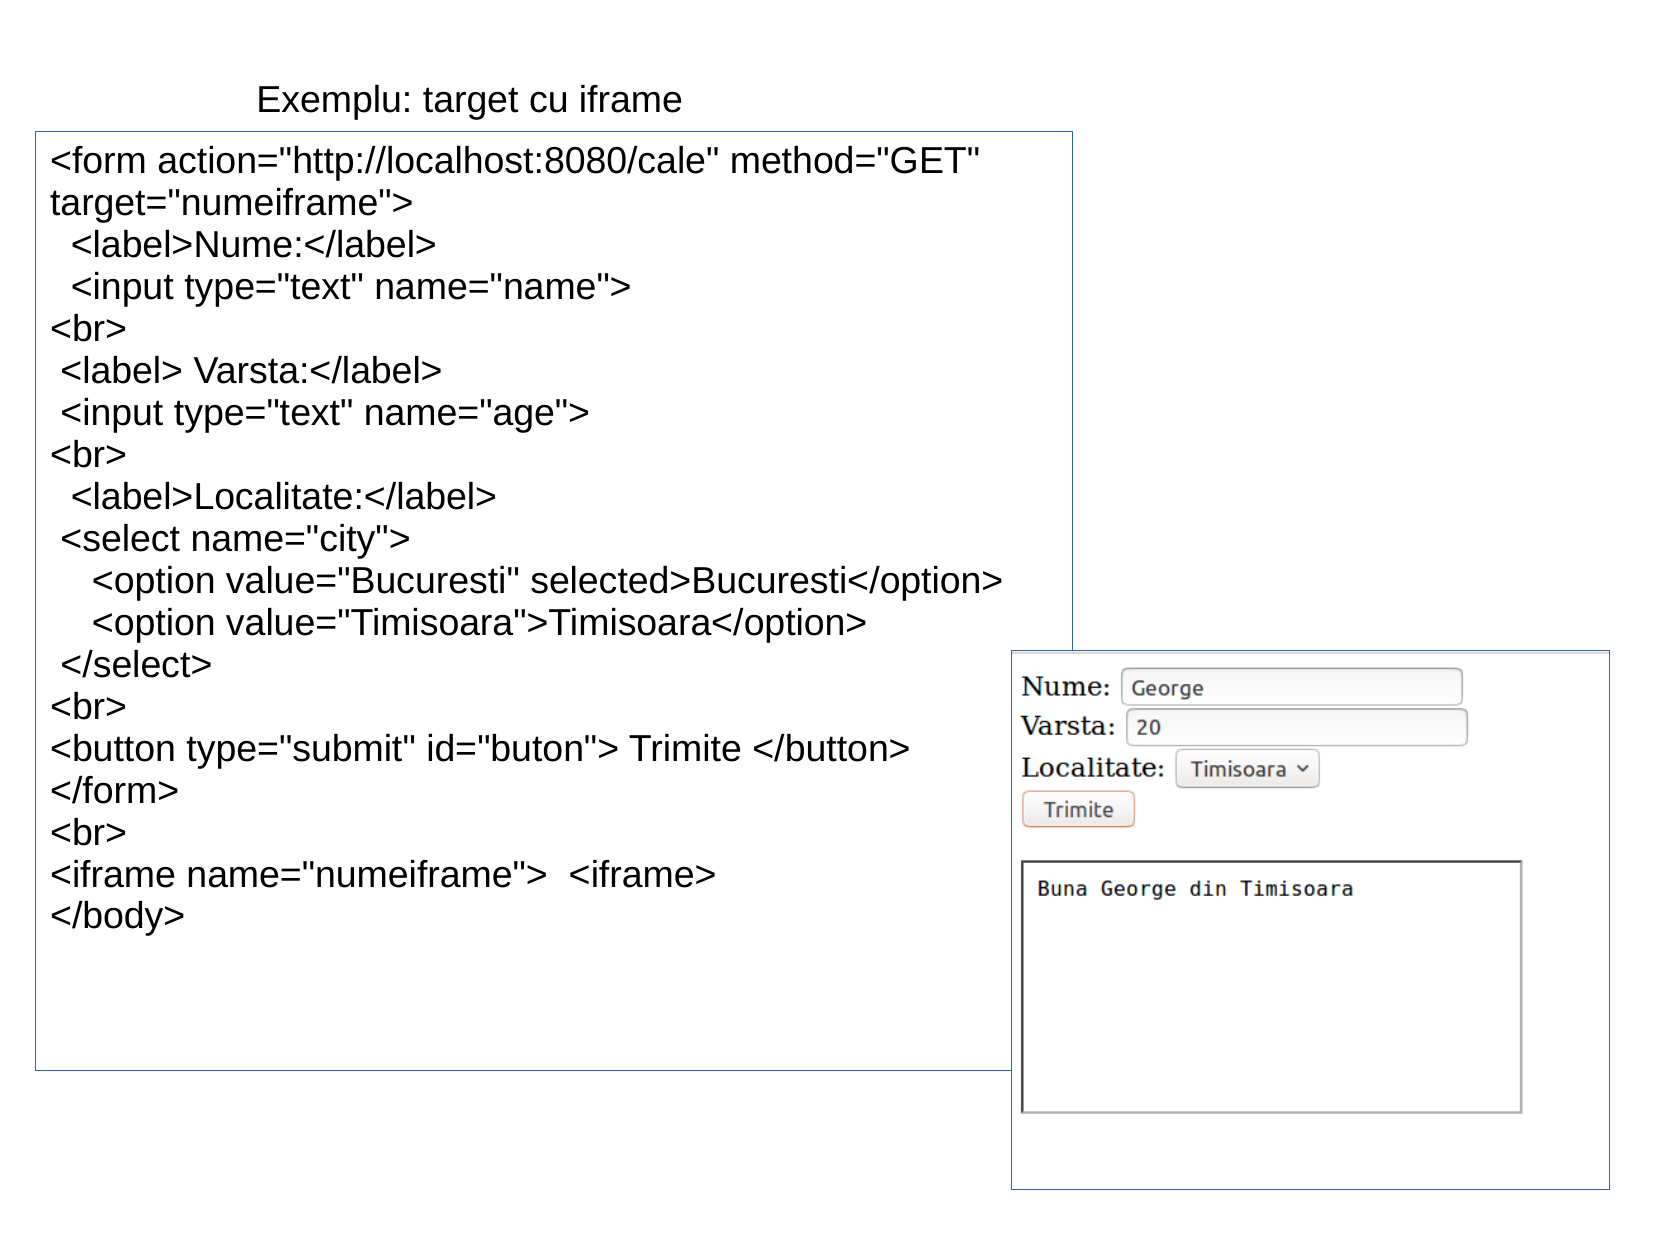

Exemplu: target cu iframe
<form action="http://localhost:8080/cale" method="GET" target="numeiframe">
 <label>Nume:</label>
 <input type="text" name="name">
<br>
 <label> Varsta:</label>
 <input type="text" name="age">
<br>
 <label>Localitate:</label>
 <select name="city">
 <option value="Bucuresti" selected>Bucuresti</option>
 <option value="Timisoara">Timisoara</option>
 </select>
<br>
<button type="submit" id="buton"> Trimite </button>
</form>
<br>
<iframe name="numeiframe"> <iframe>
</body>